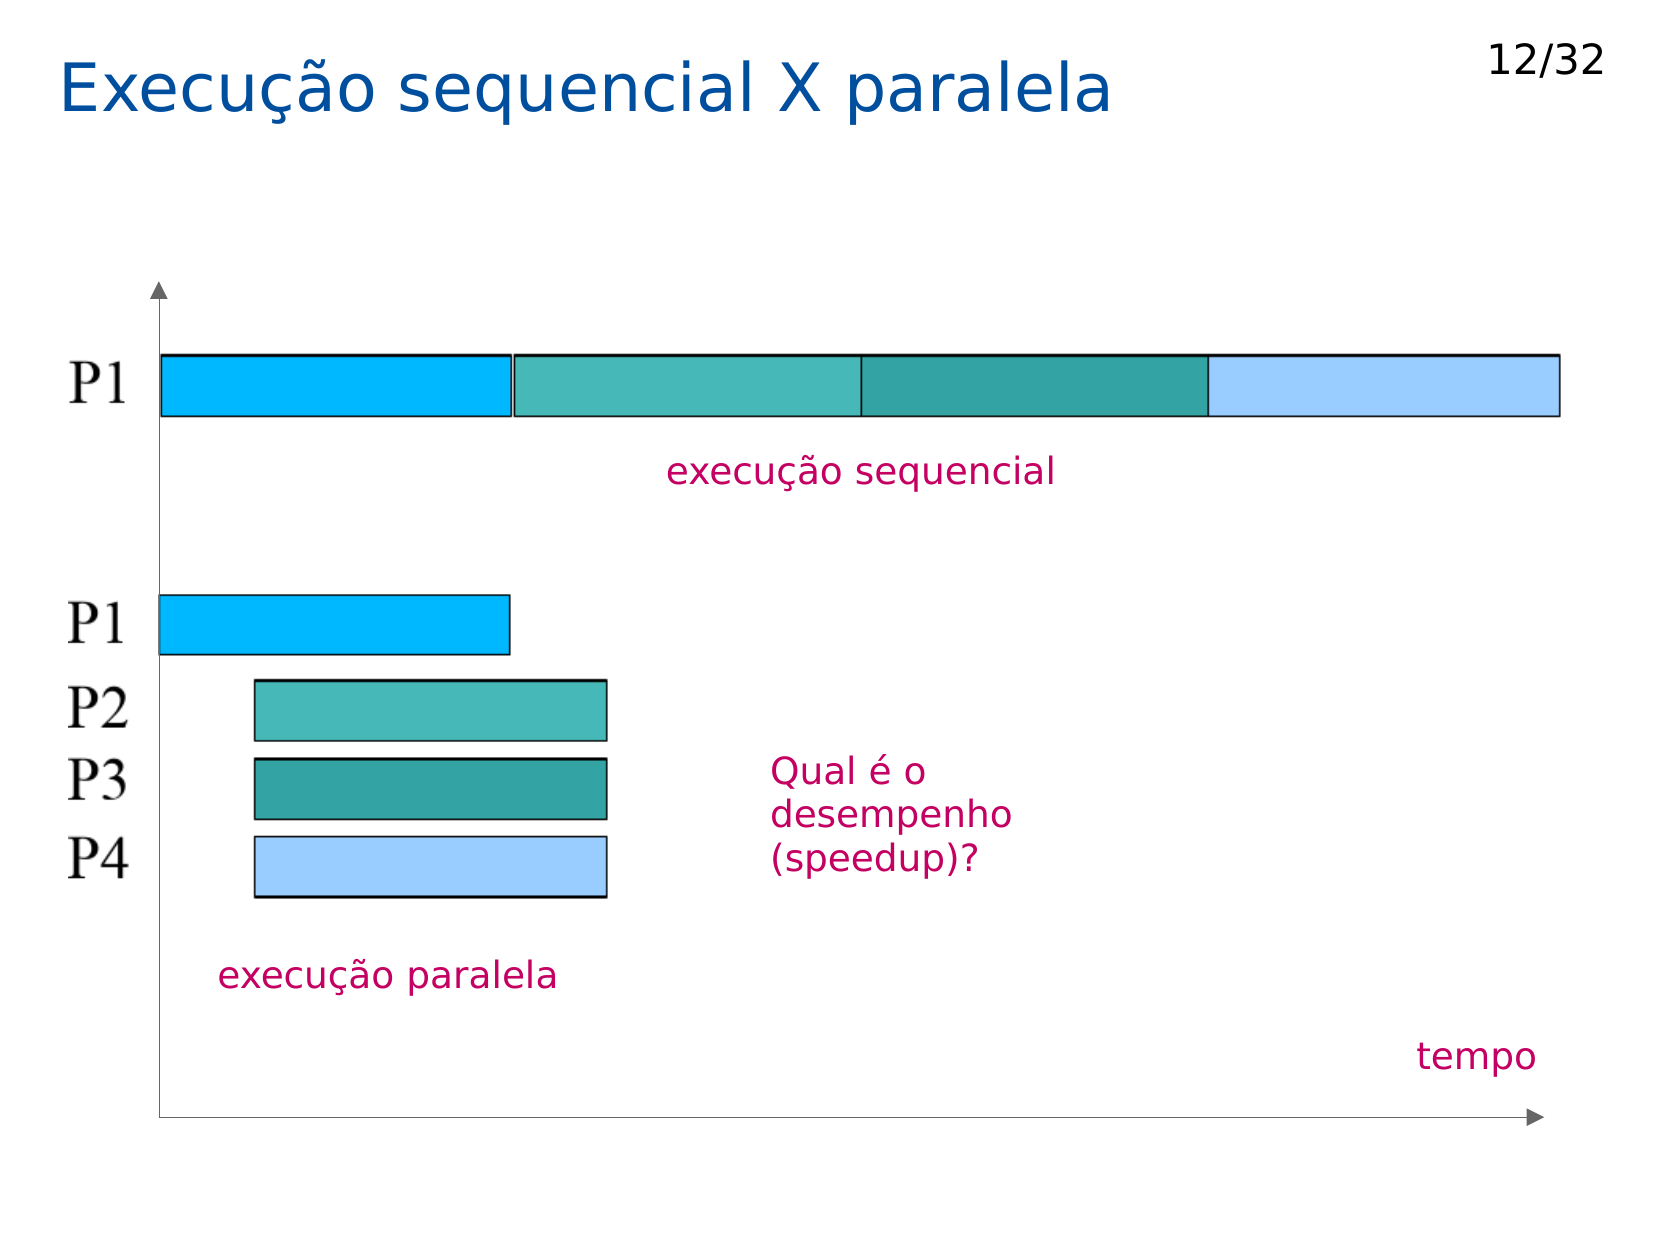

# Execução sequencial X paralela
12
execução sequencial
Qual é o desempenho (speedup)?
execução paralela
tempo